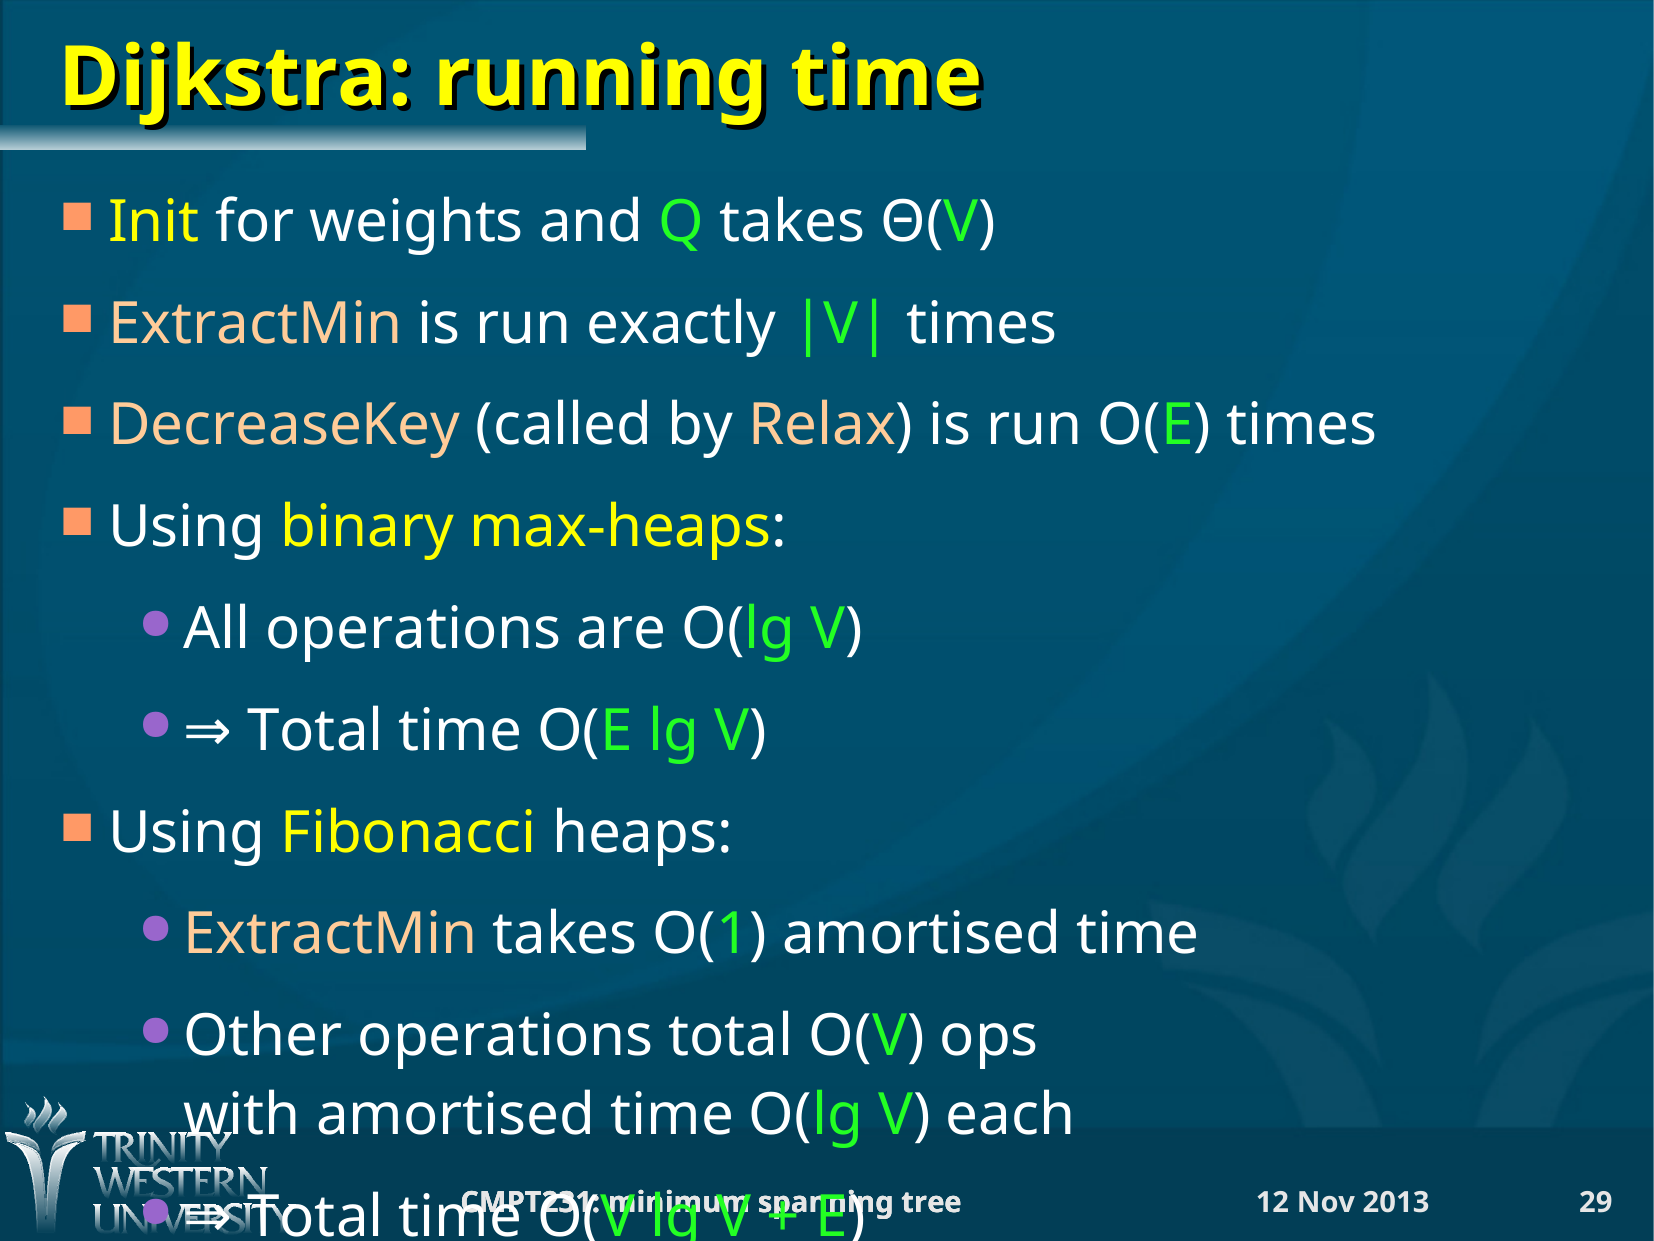

# Dijkstra: running time
Init for weights and Q takes Θ(V)
ExtractMin is run exactly |V| times
DecreaseKey (called by Relax) is run O(E) times
Using binary max-heaps:
All operations are O(lg V)
⇒ Total time O(E lg V)
Using Fibonacci heaps:
ExtractMin takes O(1) amortised time
Other operations total O(V) ops
with amortised time O(lg V) each
⇒ Total time O(V lg V + E)
CMPT231: minimum spanning tree
12 Nov 2013
29